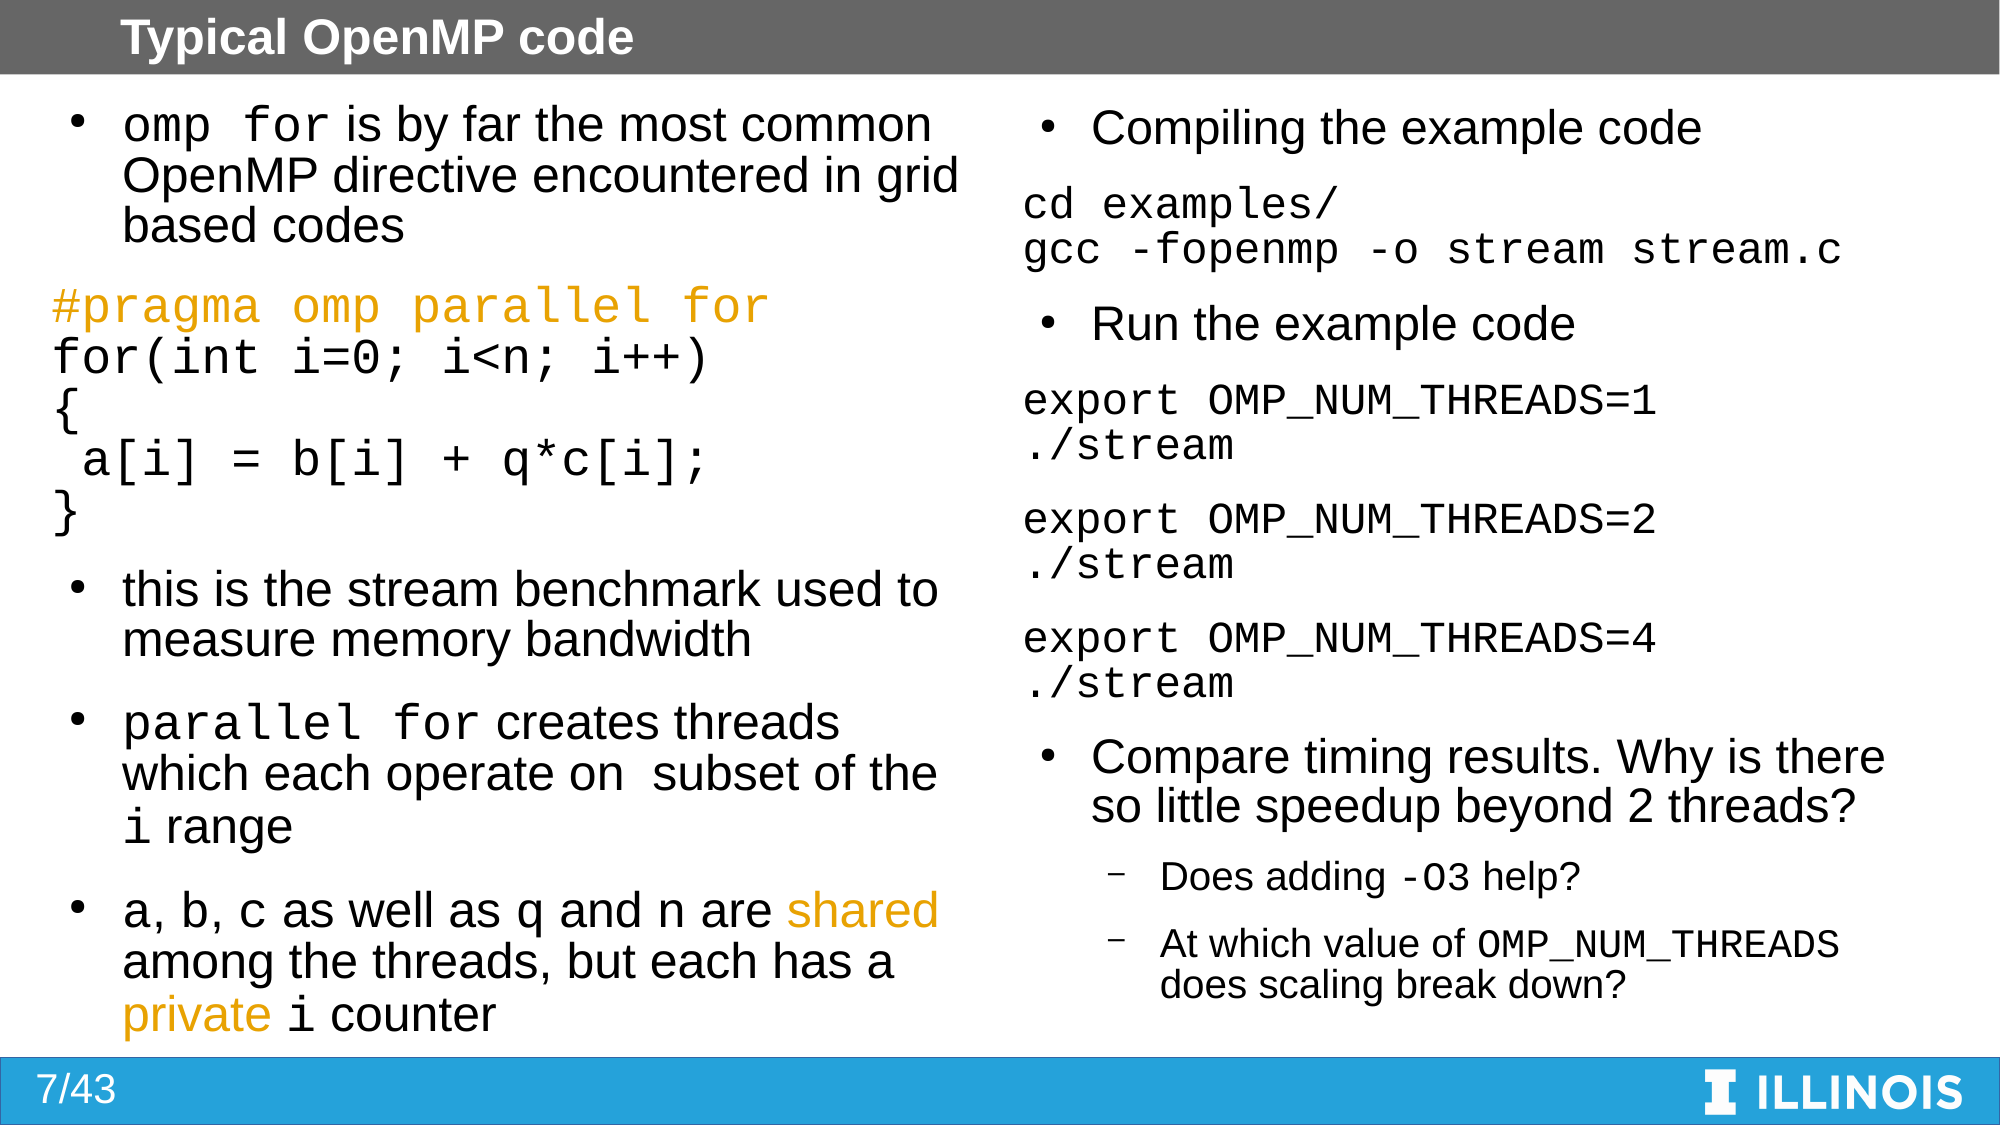

# Typical OpenMP code
omp for is by far the most common OpenMP directive encountered in grid based codes
#pragma omp parallel for
for(int i=0; i<n; i++)
{
 a[i] = b[i] + q*c[i];
}
this is the stream benchmark used to measure memory bandwidth
parallel for creates threads which each operate on subset of the i range
a, b, c as well as q and n are shared among the threads, but each has a private i counter
Compiling the example code
cd examples/
gcc -fopenmp -o stream stream.c
Run the example code
export OMP_NUM_THREADS=1
./stream
export OMP_NUM_THREADS=2
./stream
export OMP_NUM_THREADS=4
./stream
Compare timing results. Why is there so little speedup beyond 2 threads?
Does adding -O3 help?
At which value of OMP_NUM_THREADS does scaling break down?